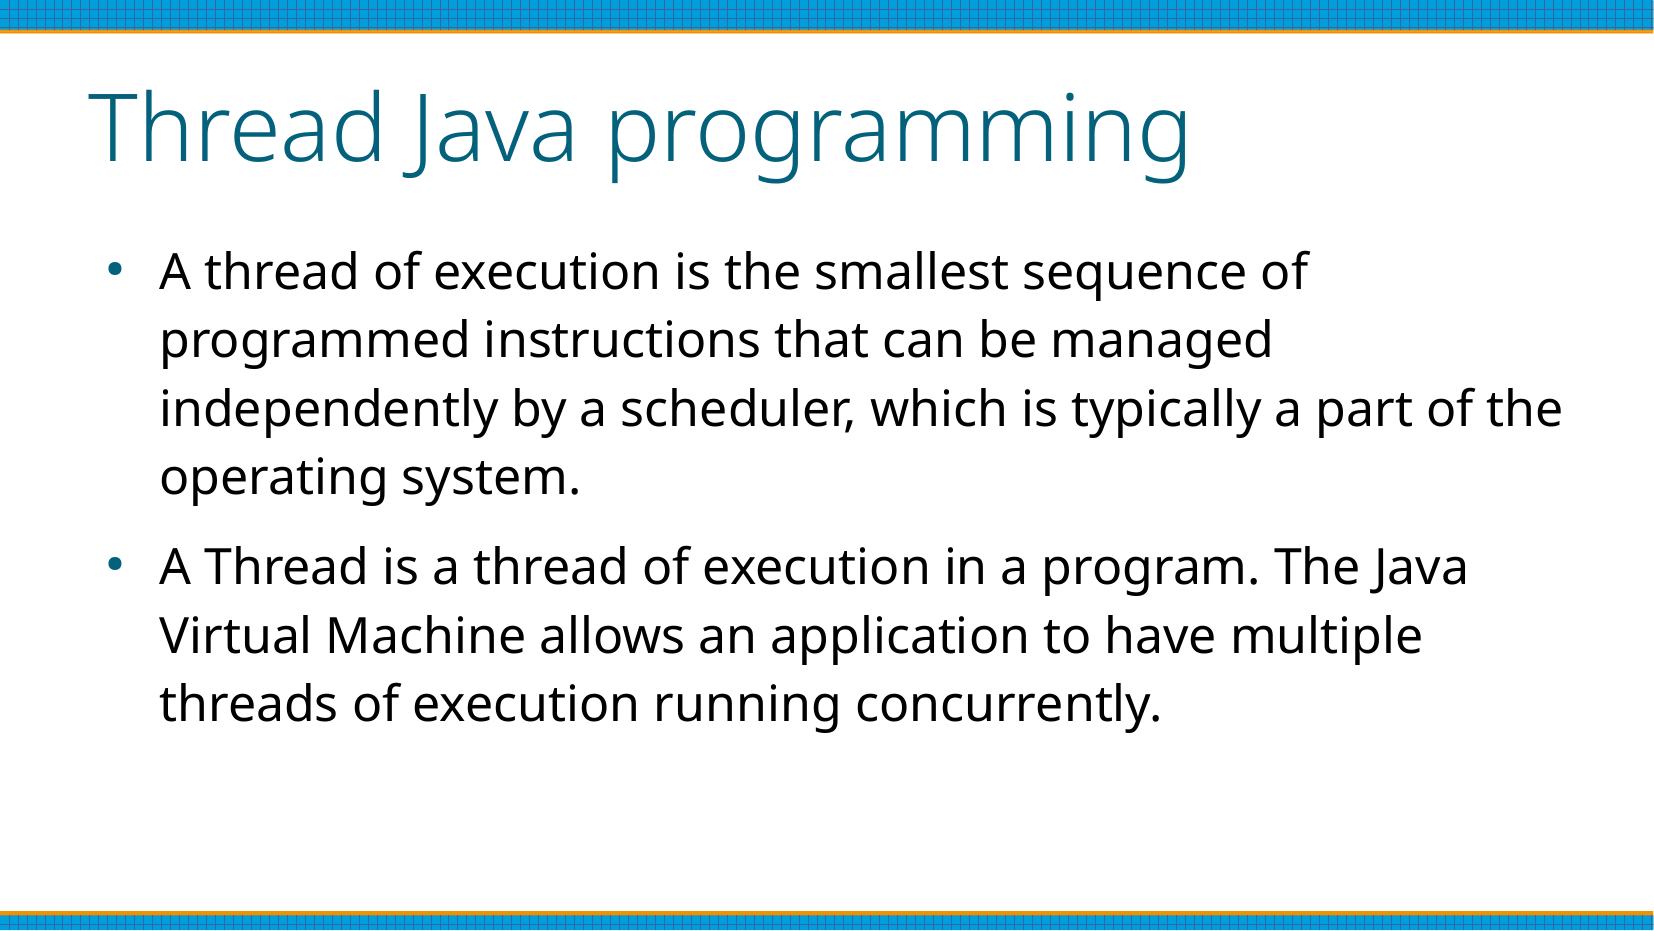

# Thread Java programming
A thread of execution is the smallest sequence of programmed instructions that can be managed independently by a scheduler, which is typically a part of the operating system.
A Thread is a thread of execution in a program. The Java Virtual Machine allows an application to have multiple threads of execution running concurrently.